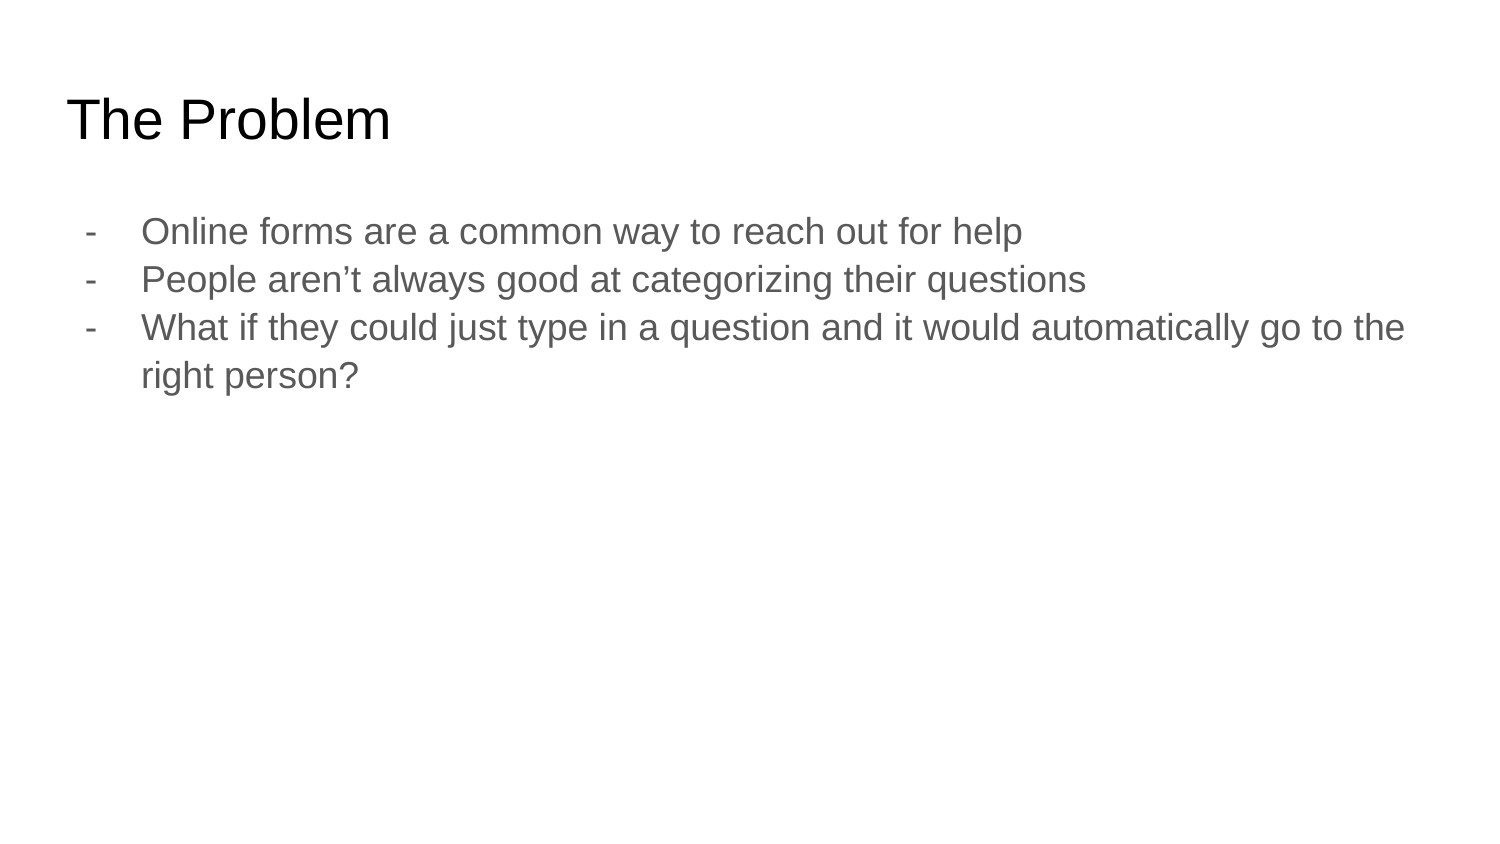

# The Problem
Online forms are a common way to reach out for help
People aren’t always good at categorizing their questions
What if they could just type in a question and it would automatically go to the right person?